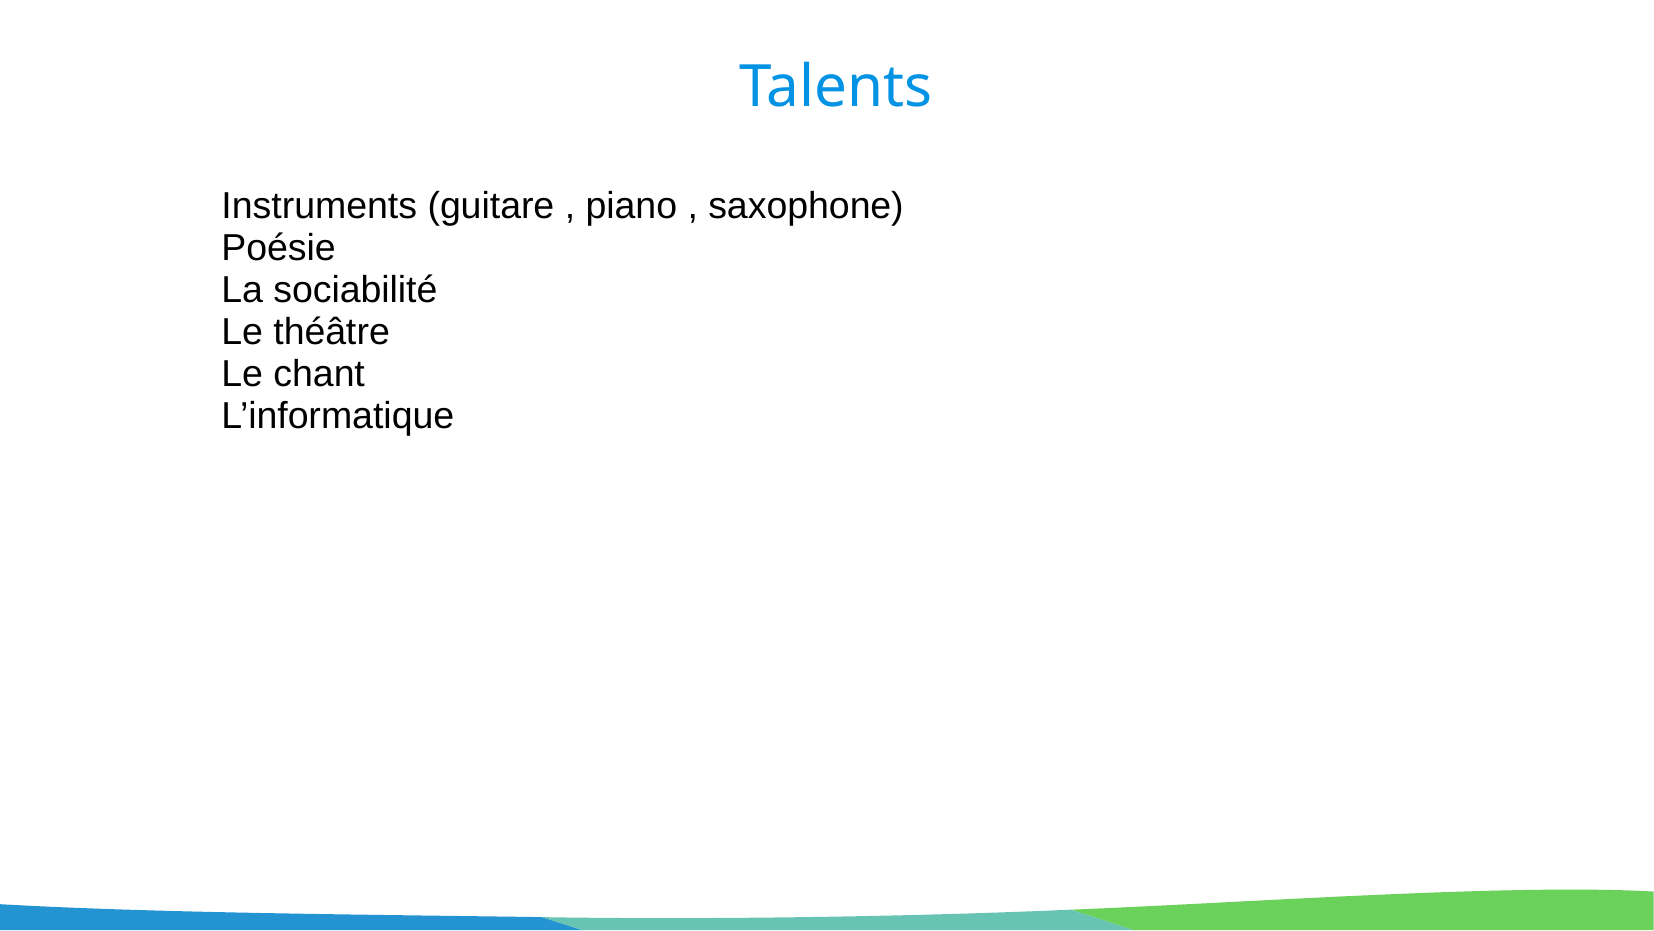

Talents
Instruments (guitare , piano , saxophone)
Poésie
La sociabilité
Le théâtre
Le chant
L’informatique